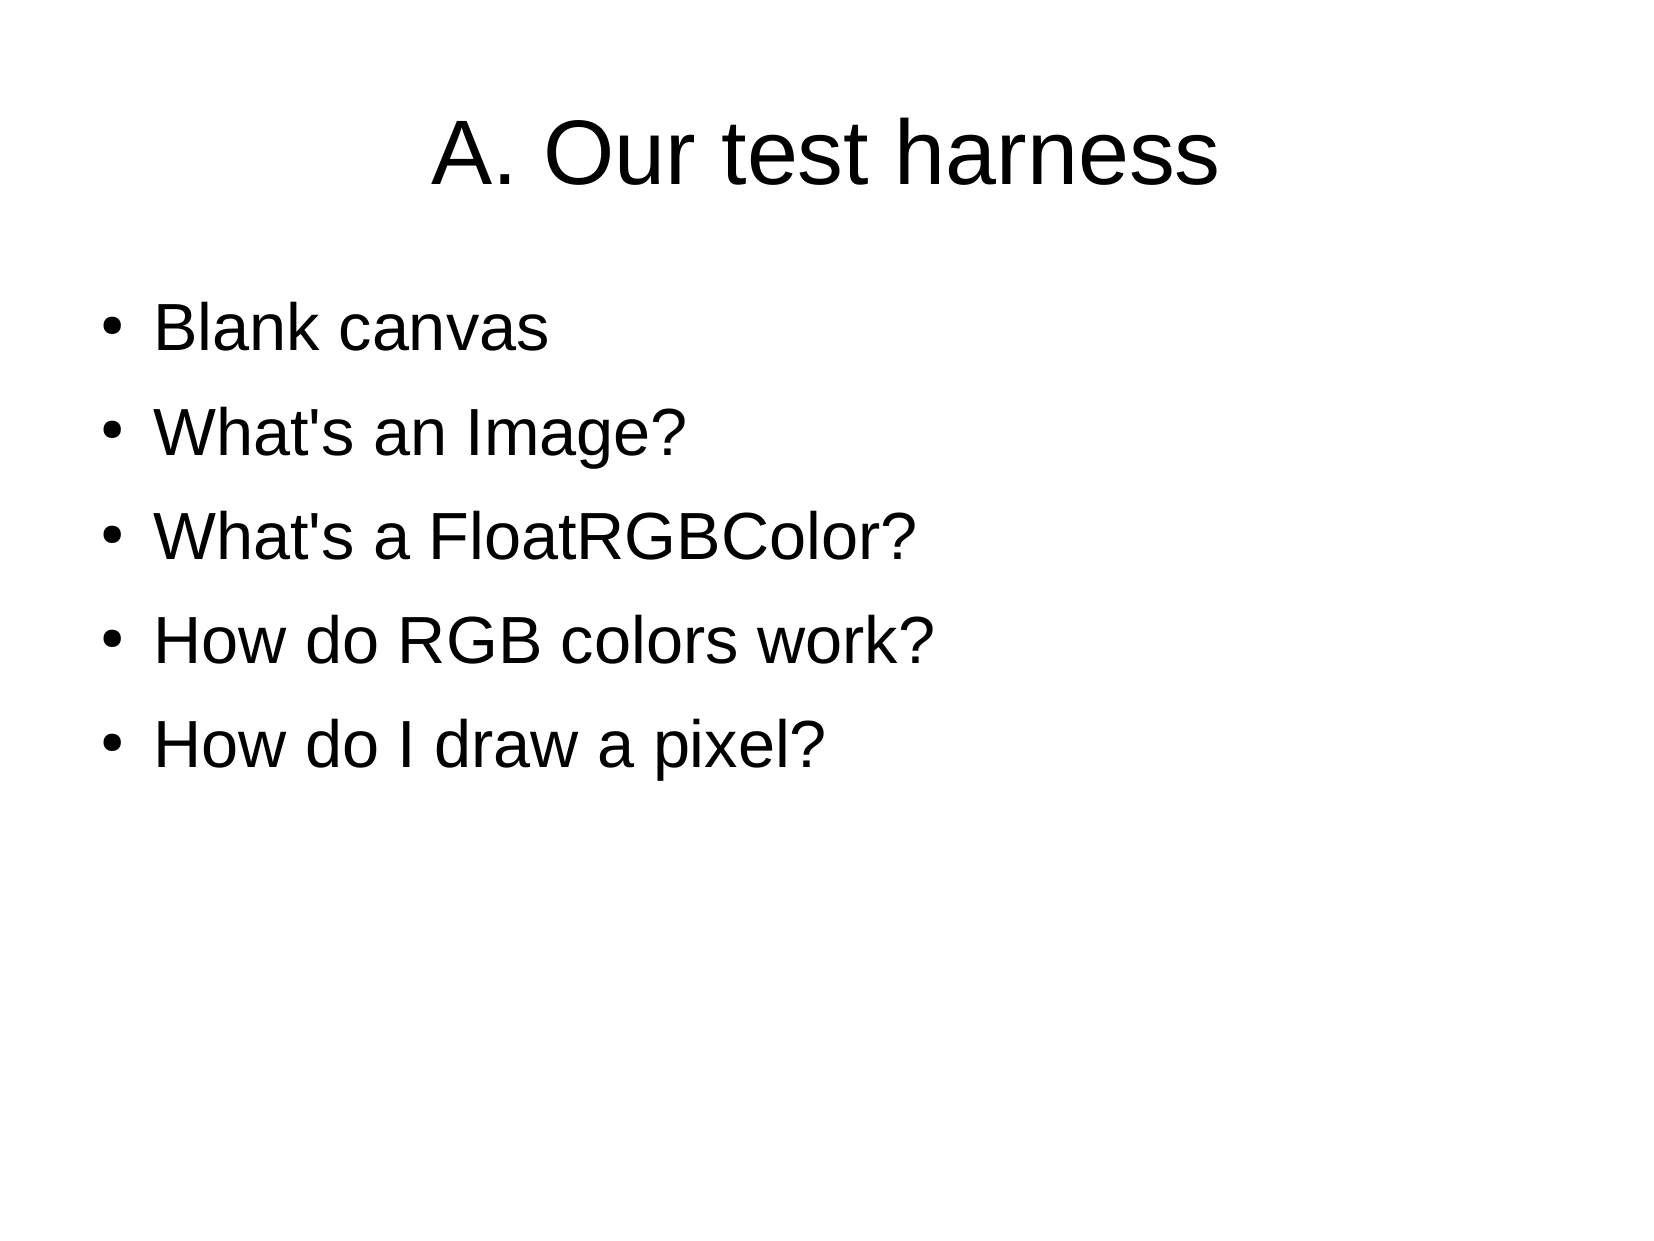

# A. Our test harness
Blank canvas
What's an Image?
What's a FloatRGBColor?
How do RGB colors work?
How do I draw a pixel?